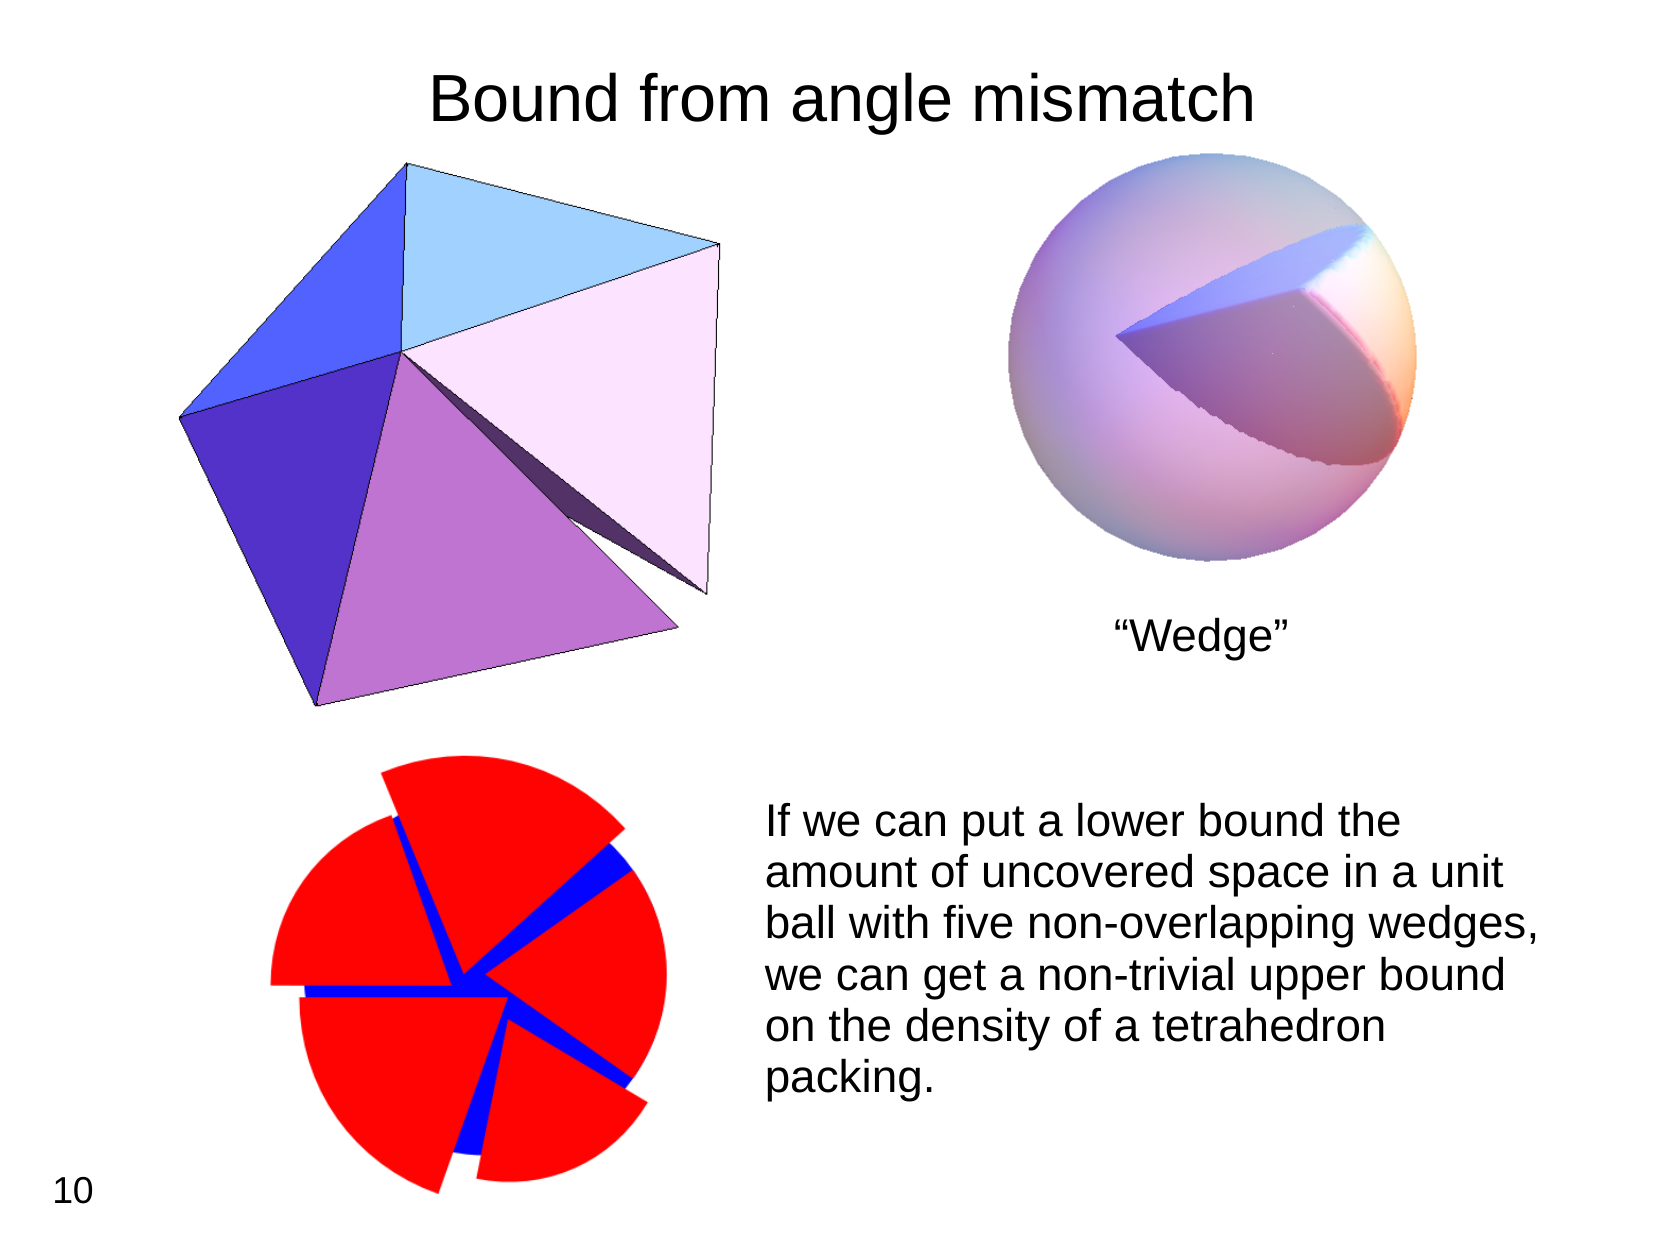

Bound from angle mismatch
“Wedge”
If we can put a lower bound the amount of uncovered space in a unit ball with five non-overlapping wedges, we can get a non-trivial upper bound on the density of a tetrahedron packing.
10